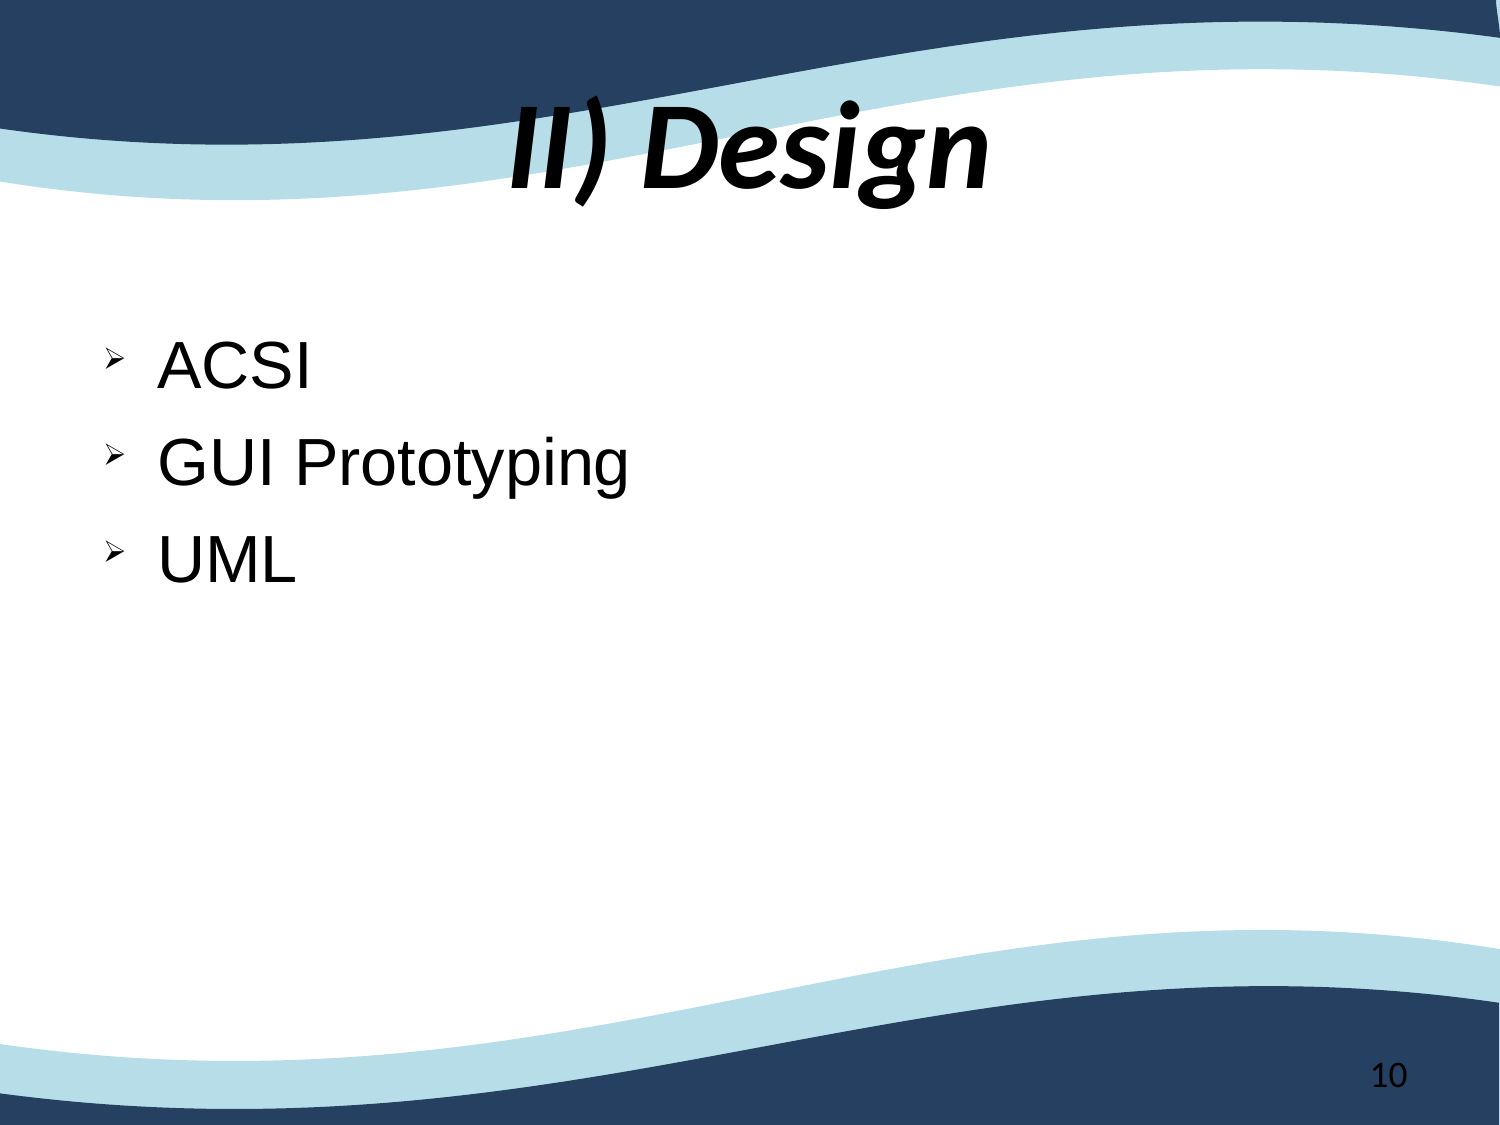

# II) Design
ACSI
GUI Prototyping
UML
10